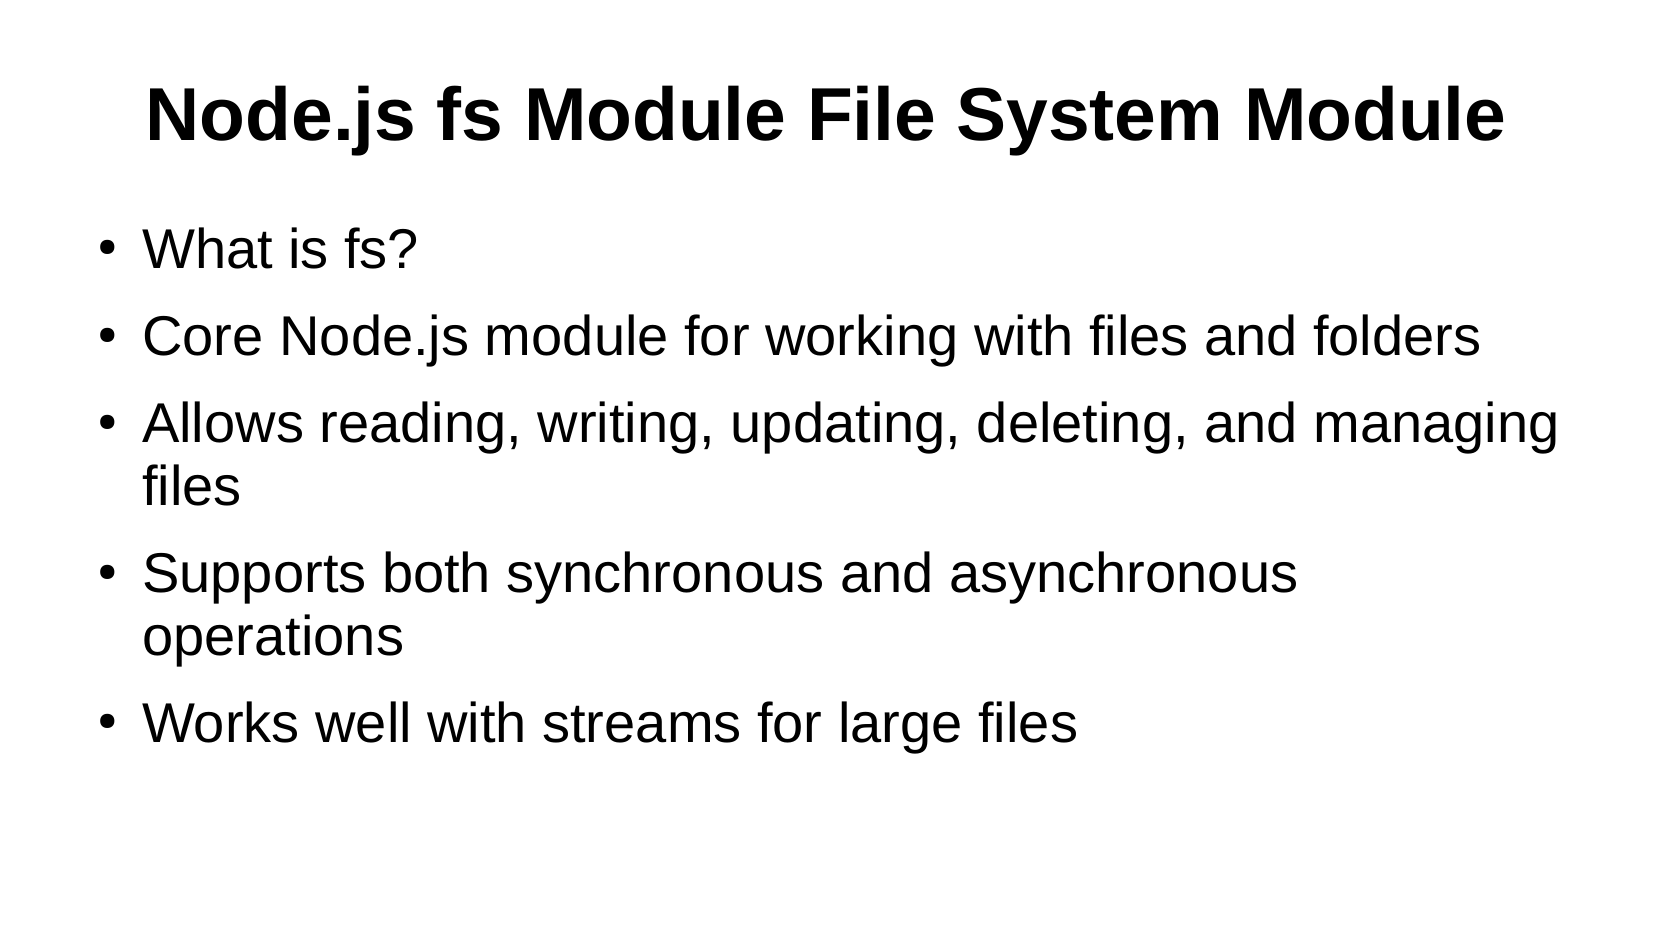

# Node.js fs Module File System Module
What is fs?
Core Node.js module for working with files and folders
Allows reading, writing, updating, deleting, and managing files
Supports both synchronous and asynchronous operations
Works well with streams for large files